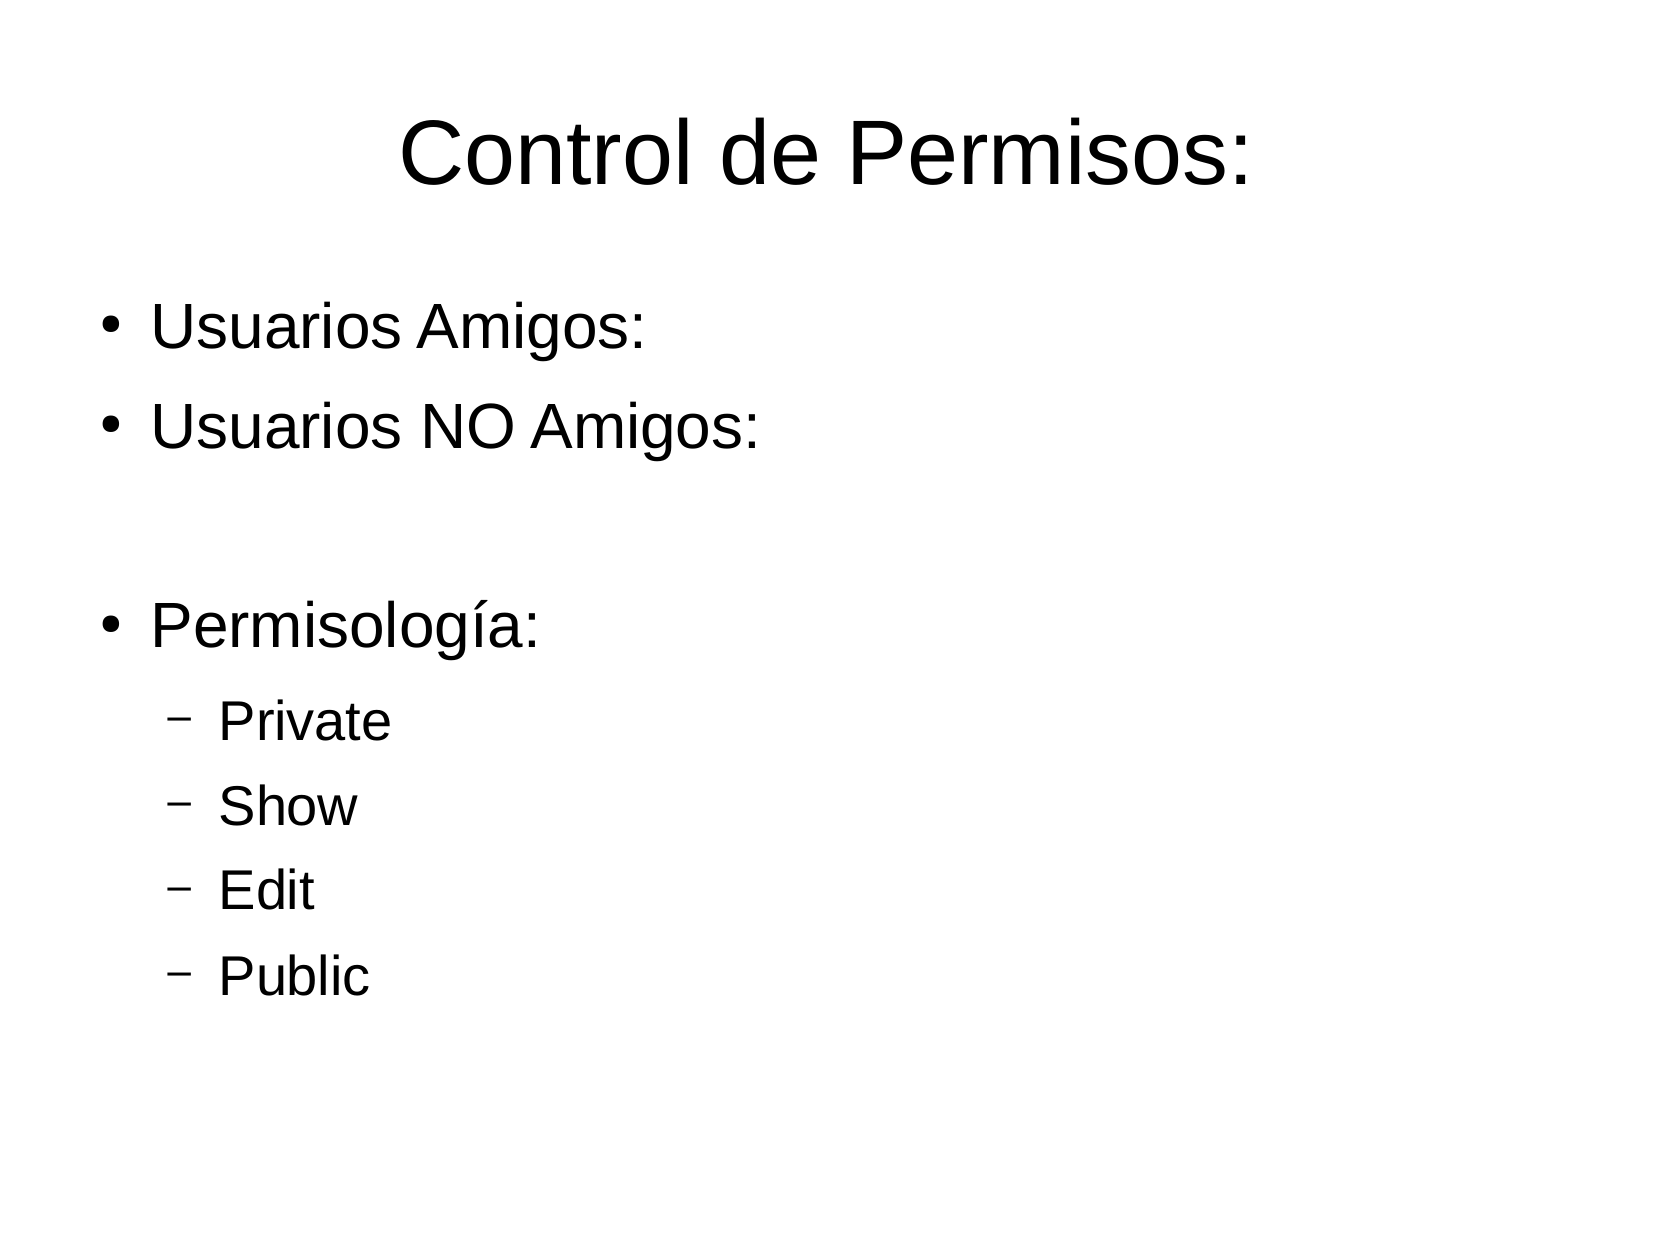

# Control de Permisos:
Usuarios Amigos:
Usuarios NO Amigos:
Permisología:
Private
Show
Edit
Public